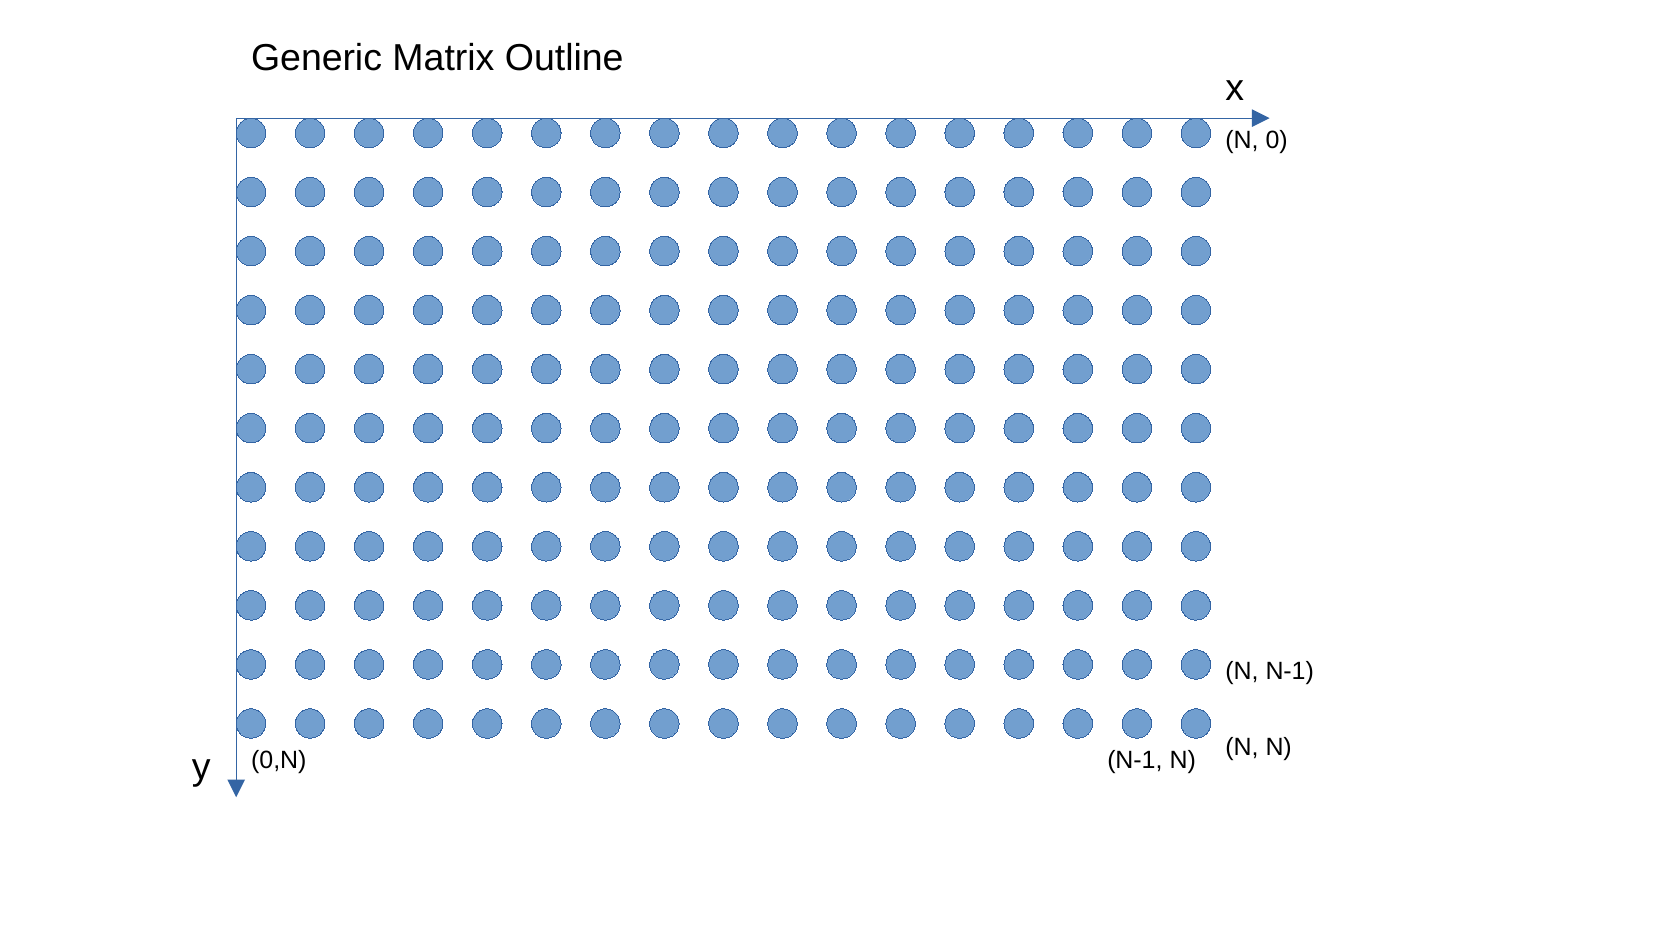

Generic Matrix Outline
x
(N, 0)
(N, N-1)
(N, N)
y
(0,N)
(N-1, N)